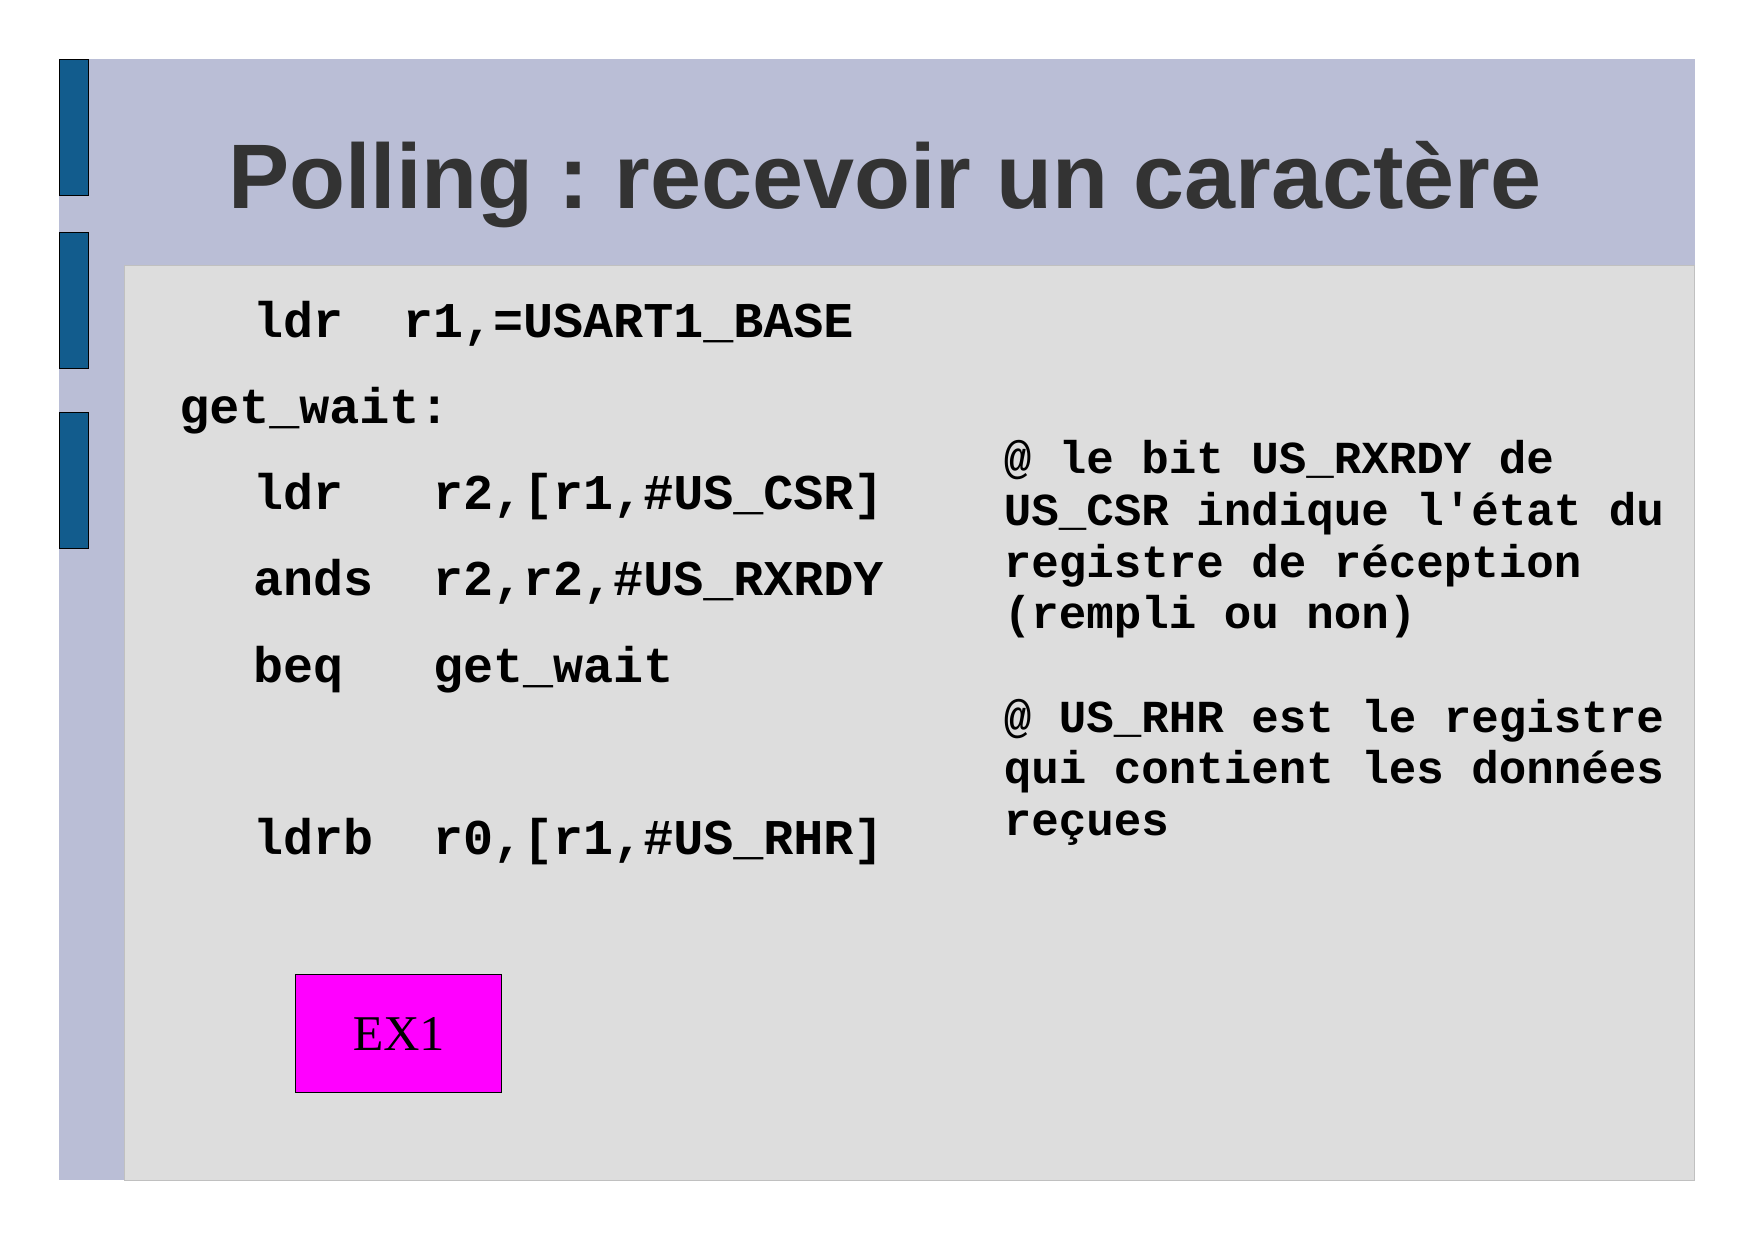

# Polling : recevoir un caractère
 	ldr r1,=USART1_BASE
get_wait:
 	ldr r2,[r1,#US_CSR]
 	ands r2,r2,#US_RXRDY
 	beq get_wait
 	ldrb r0,[r1,#US_RHR]
@ le bit US_RXRDY de US_CSR indique l'état du registre de réception (rempli ou non)
@ US_RHR est le registre qui contient les données reçues
EX1